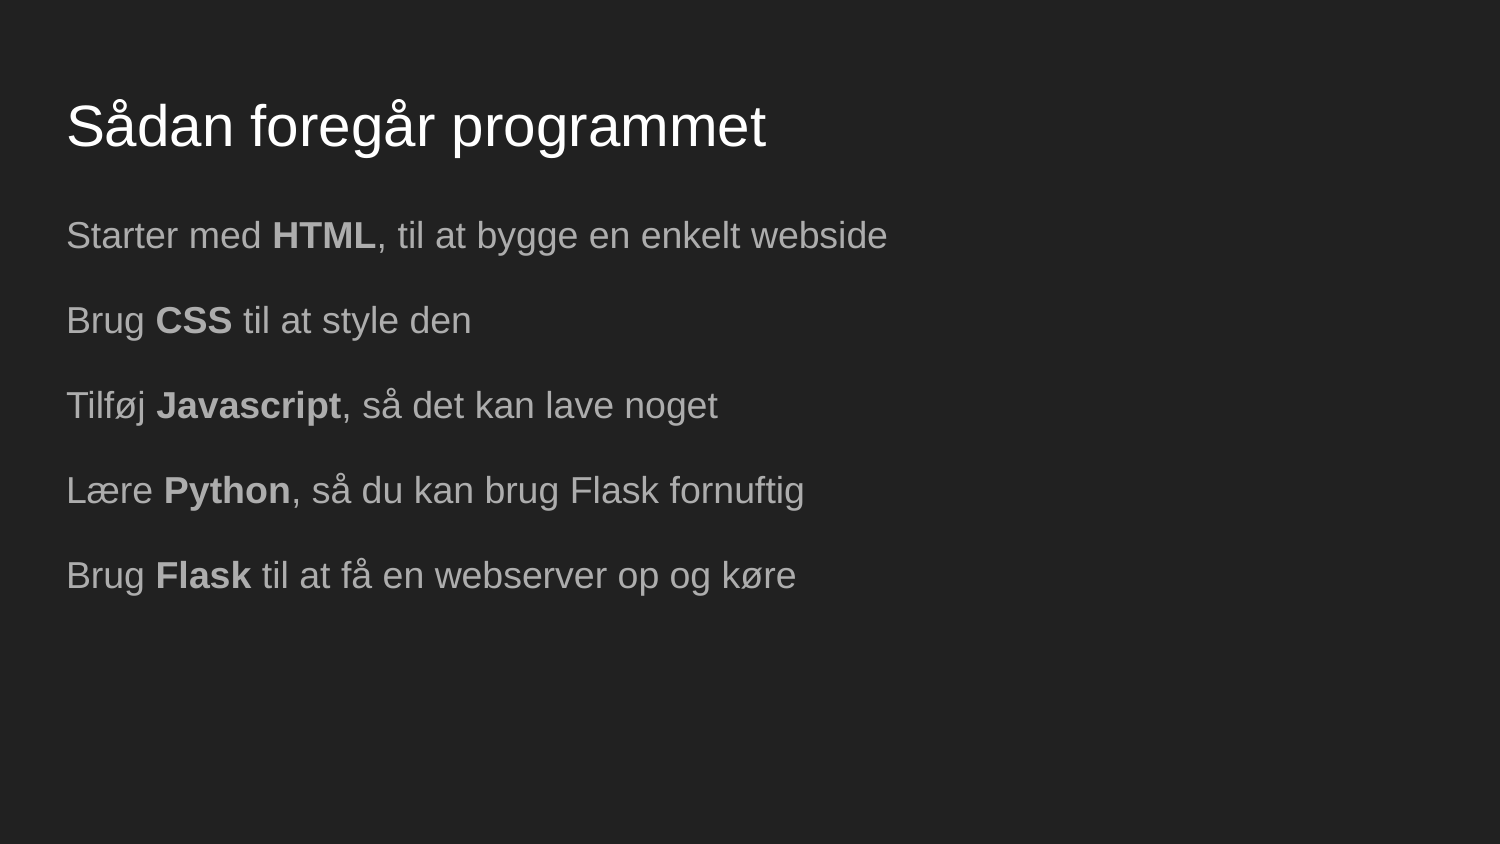

# Sådan foregår programmet
Starter med HTML, til at bygge en enkelt webside
Brug CSS til at style den
Tilføj Javascript, så det kan lave noget
Lære Python, så du kan brug Flask fornuftig
Brug Flask til at få en webserver op og køre